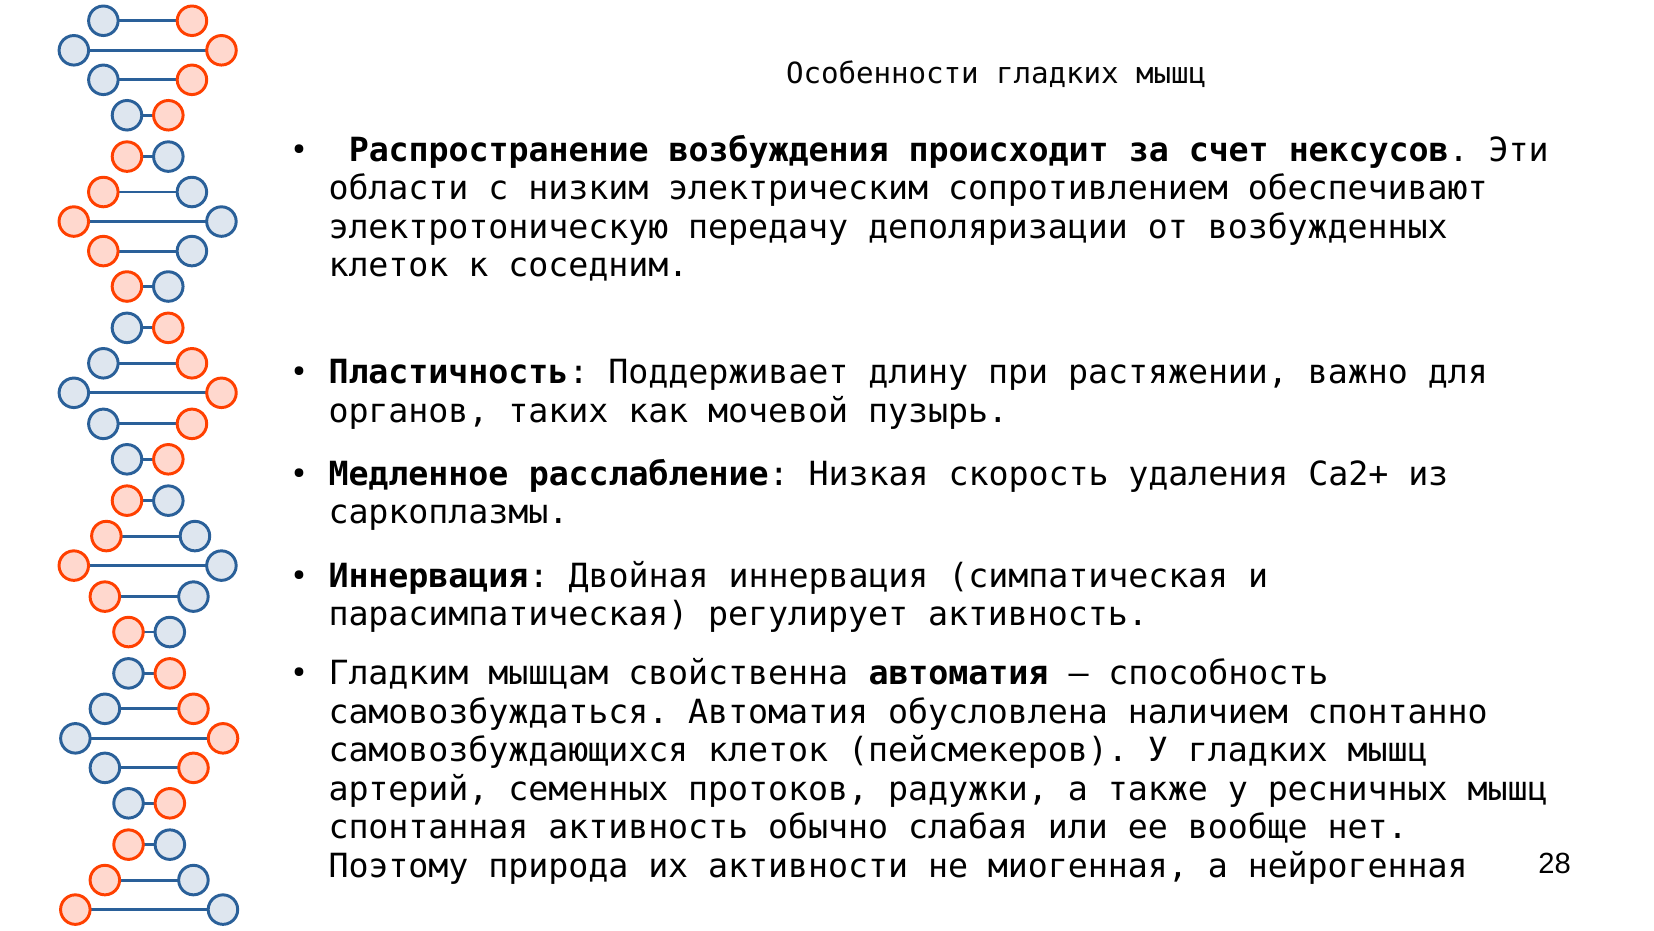

# Особенности гладких мышц
 Распространение возбуждения происходит за счет нексусов. Эти области с низким электрическим сопротивлением обеспечивают электротоническую передачу деполяризации от возбужденных клеток к соседним.
Пластичность: Поддерживает длину при растяжении, важно для органов, таких как мочевой пузырь.
Медленное расслабление: Низкая скорость удаления Ca2+ из саркоплазмы.
Иннервация: Двойная иннервация (симпатическая и парасимпатическая) регулирует активность.
Гладким мышцам свойственна автоматия – способность самовозбуждаться. Автоматия обусловлена наличием спонтанно самовозбуждающихся клеток (пейсмекеров). У гладких мышц артерий, семенных протоков, радужки, а также у ресничных мышц спонтанная активность обычно слабая или ее вообще нет. Поэтому природа их активности не миогенная, а нейрогенная
28